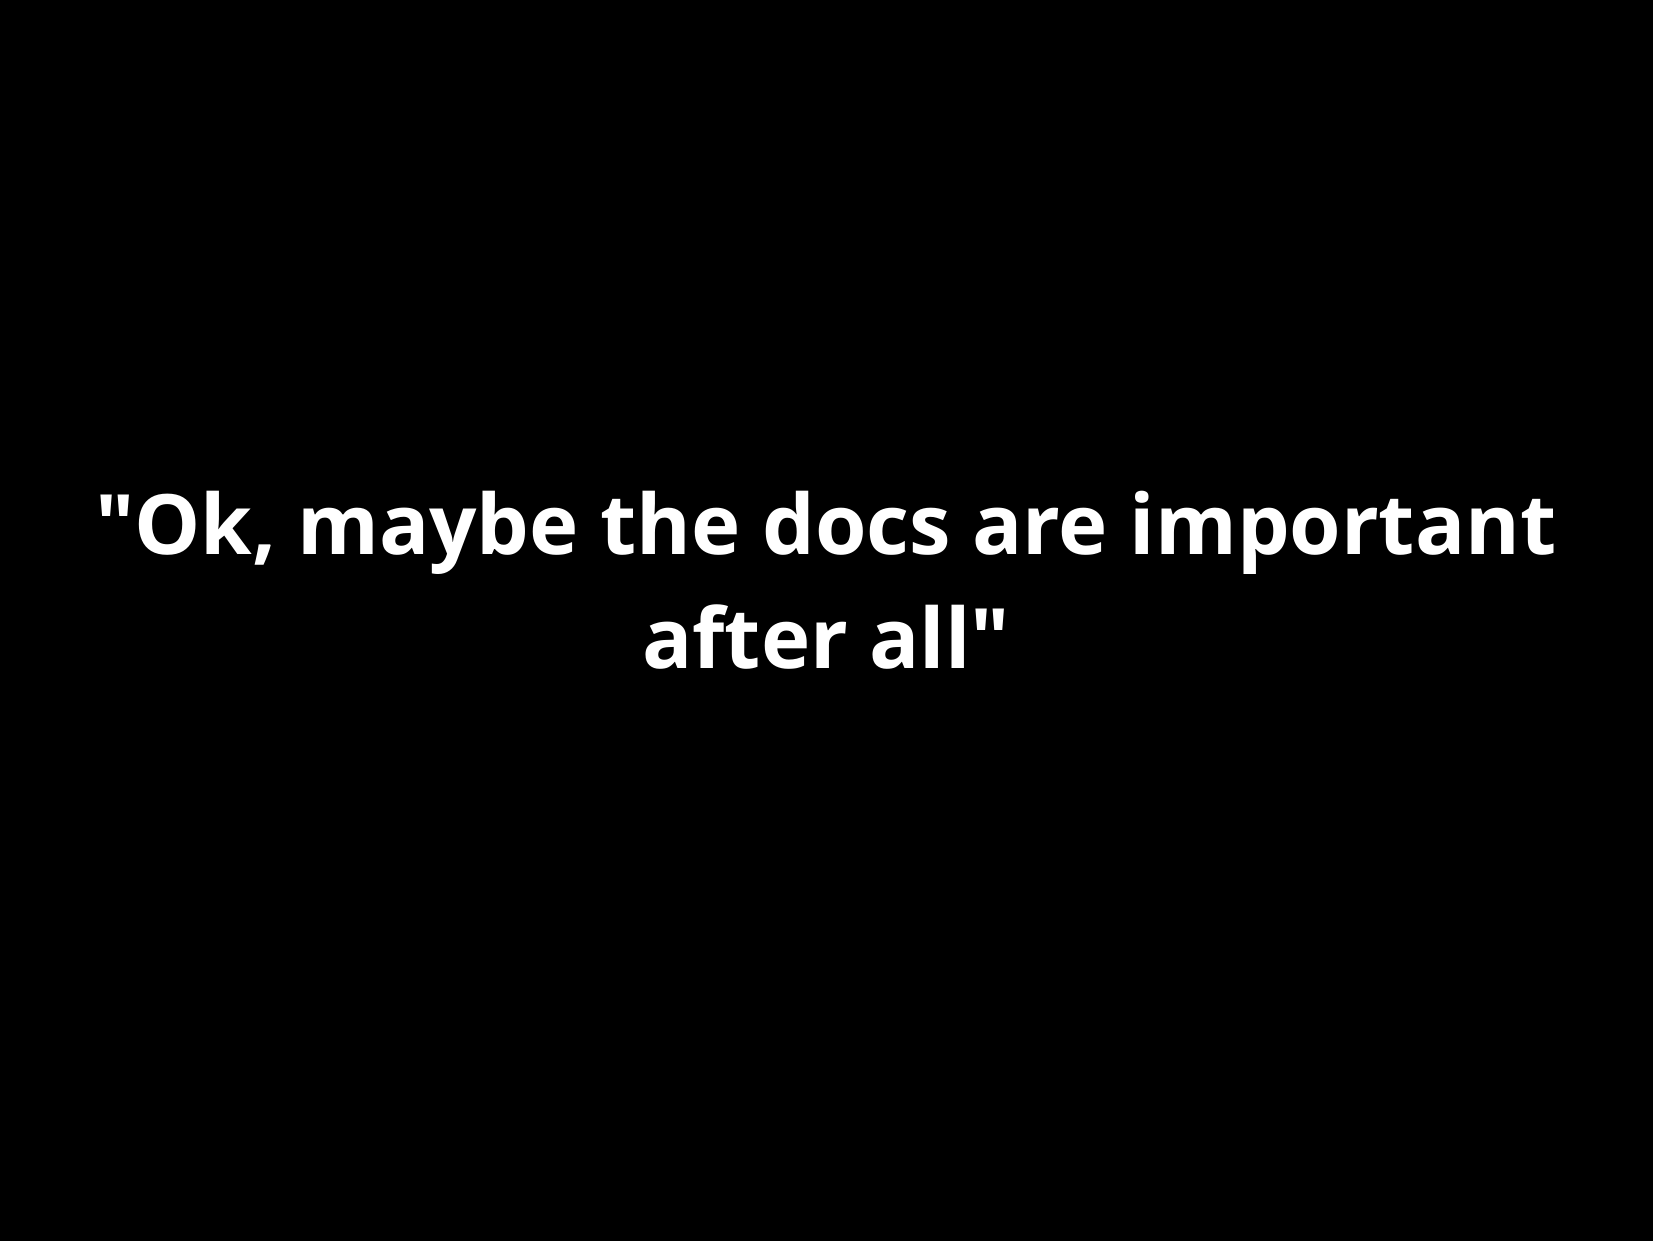

# "Ok, maybe the docs are important after all"